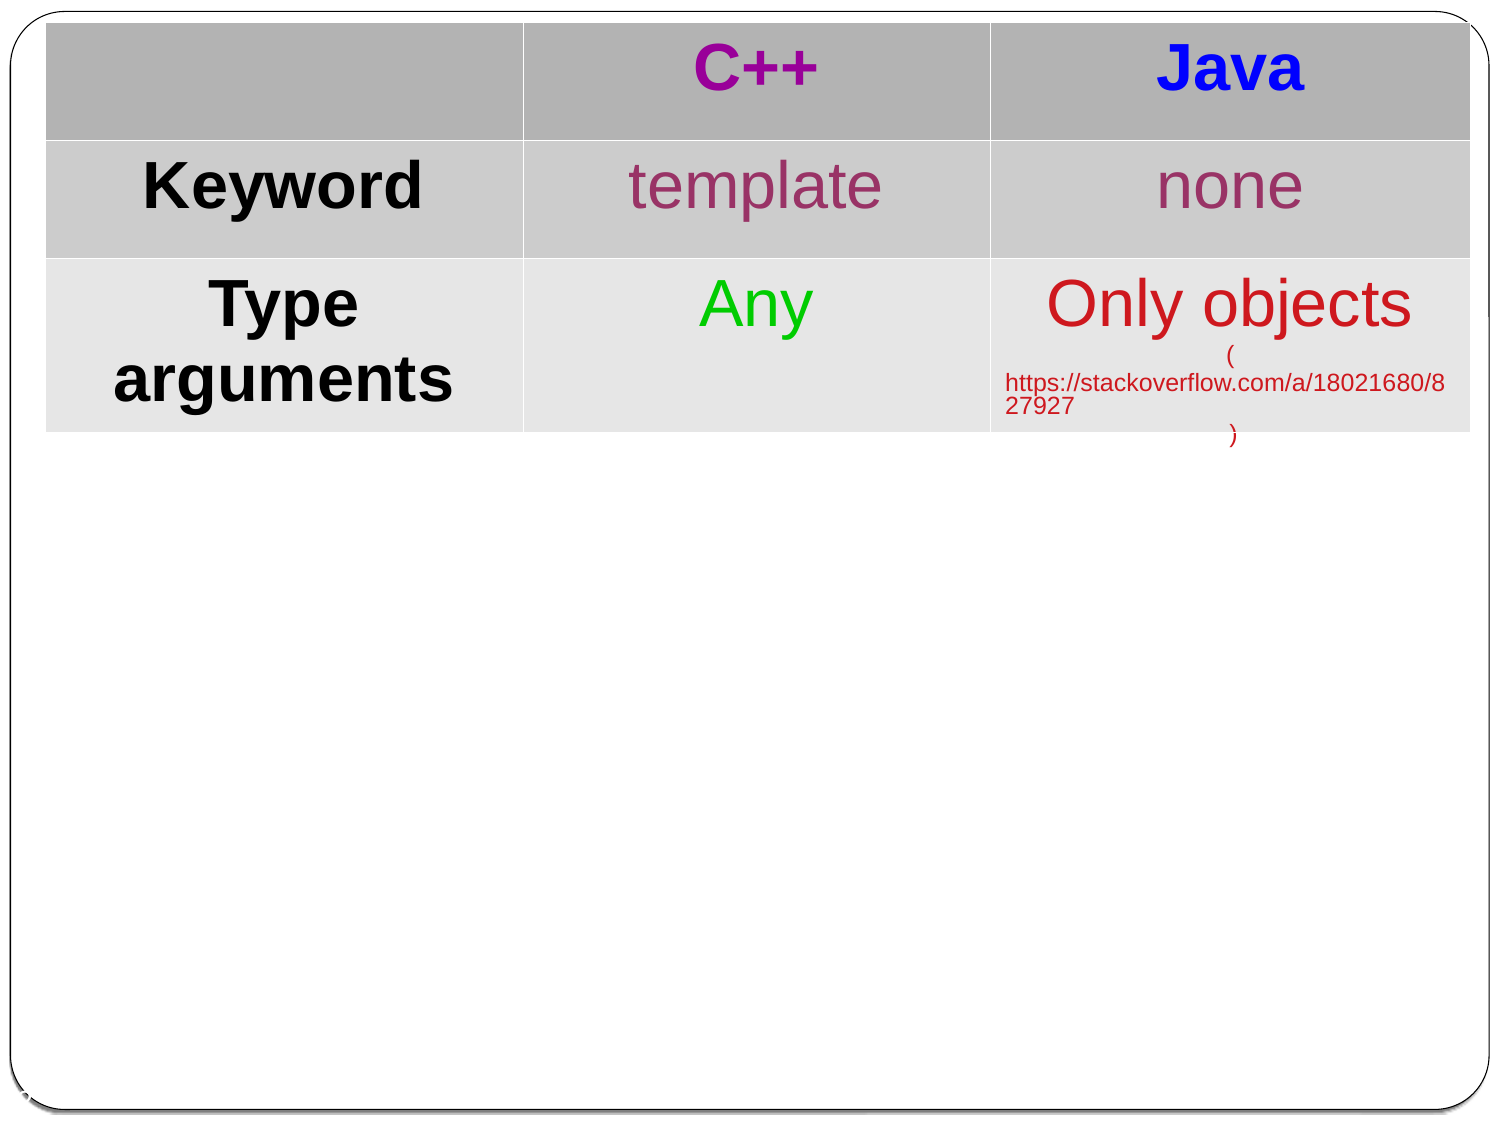

| | C++ | Java |
| --- | --- | --- |
| Keyword | template | none |
| Type arguments | Any | Only objects (https://stackoverflow.com/a/18021680/827927 ) |